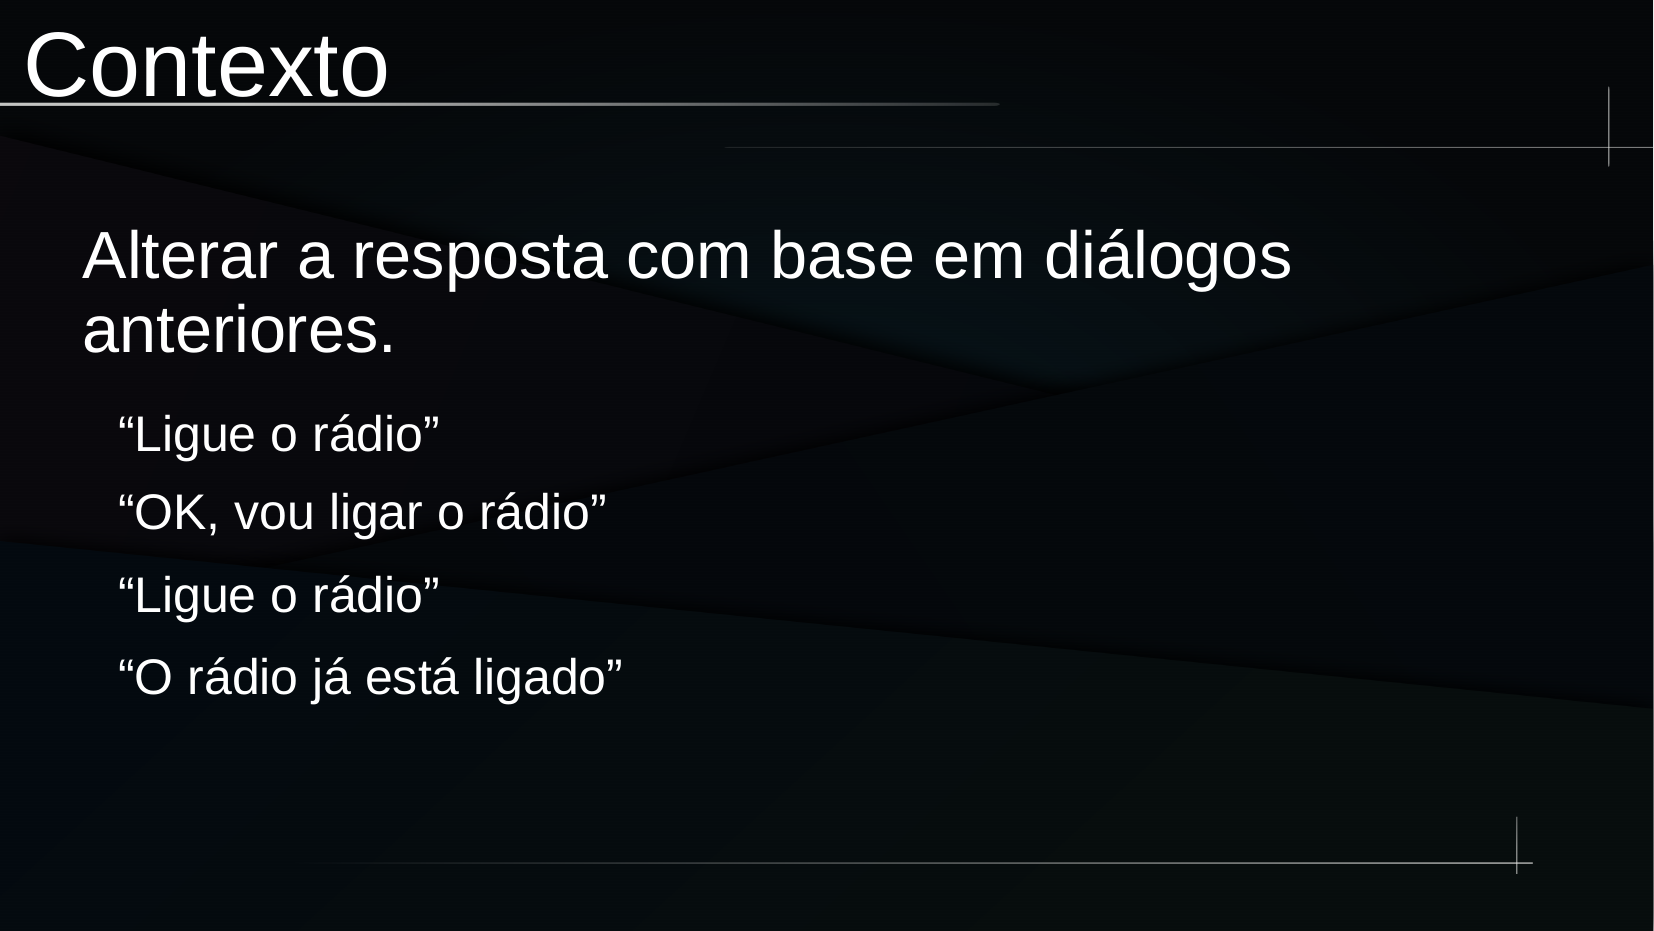

# Contexto
Alterar a resposta com base em diálogos anteriores.
“Ligue o rádio”
“OK, vou ligar o rádio”
“Ligue o rádio”
“O rádio já está ligado”